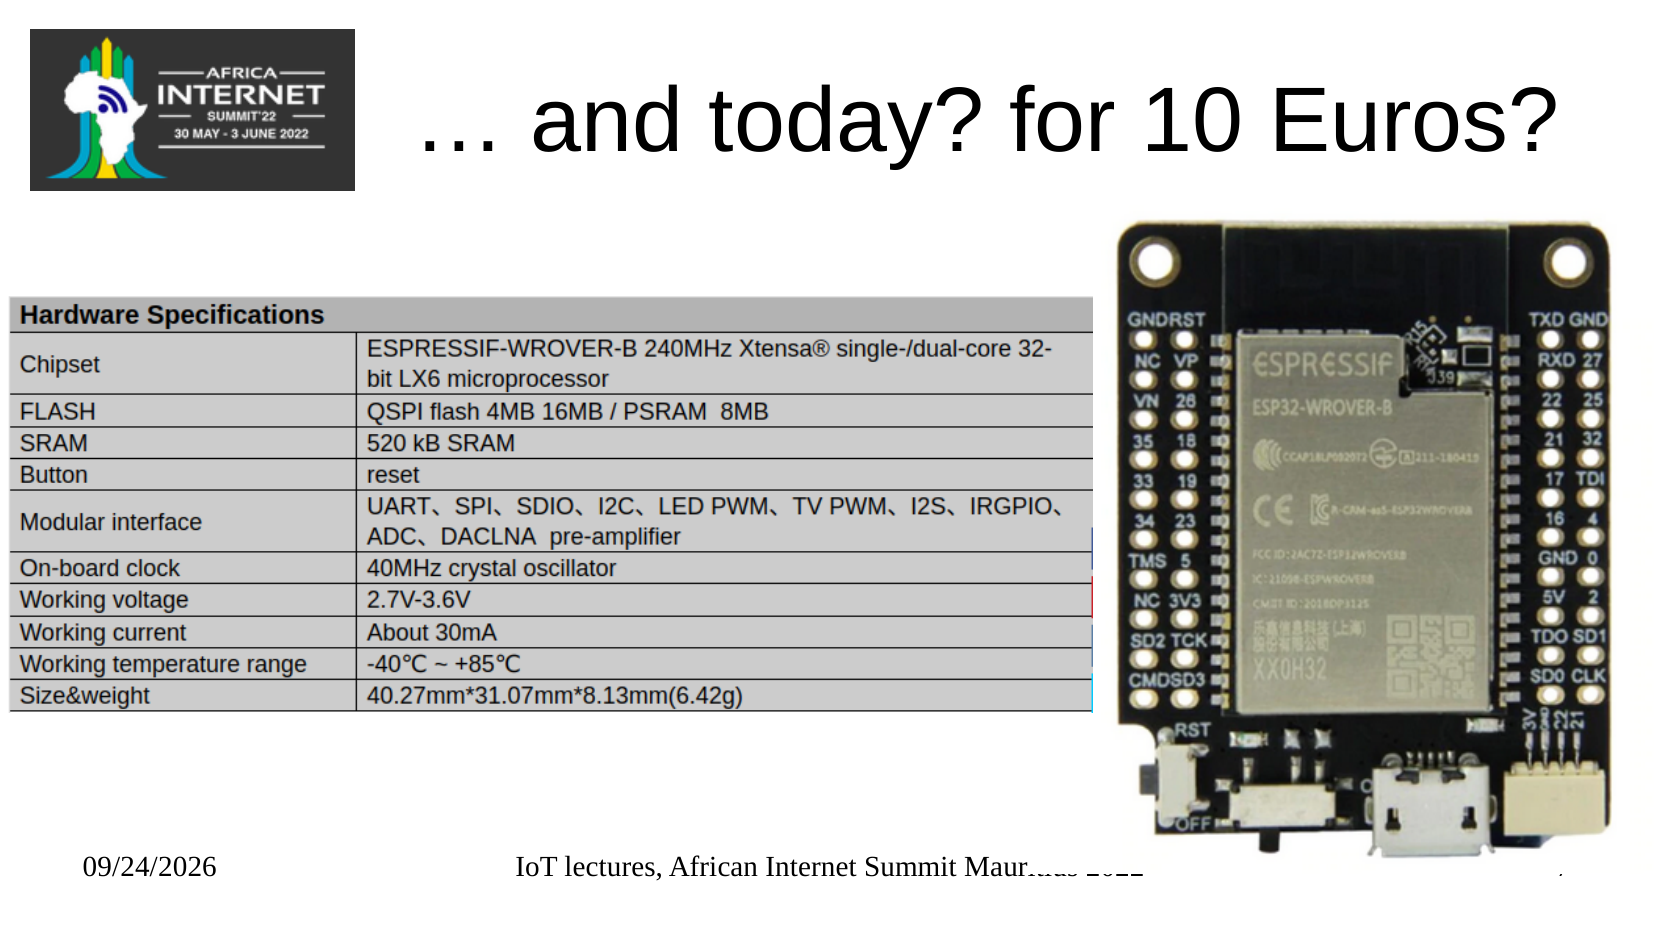

# … and today? for 10 Euros?
IoT lectures, African Internet Summit Mauritius 2022
7